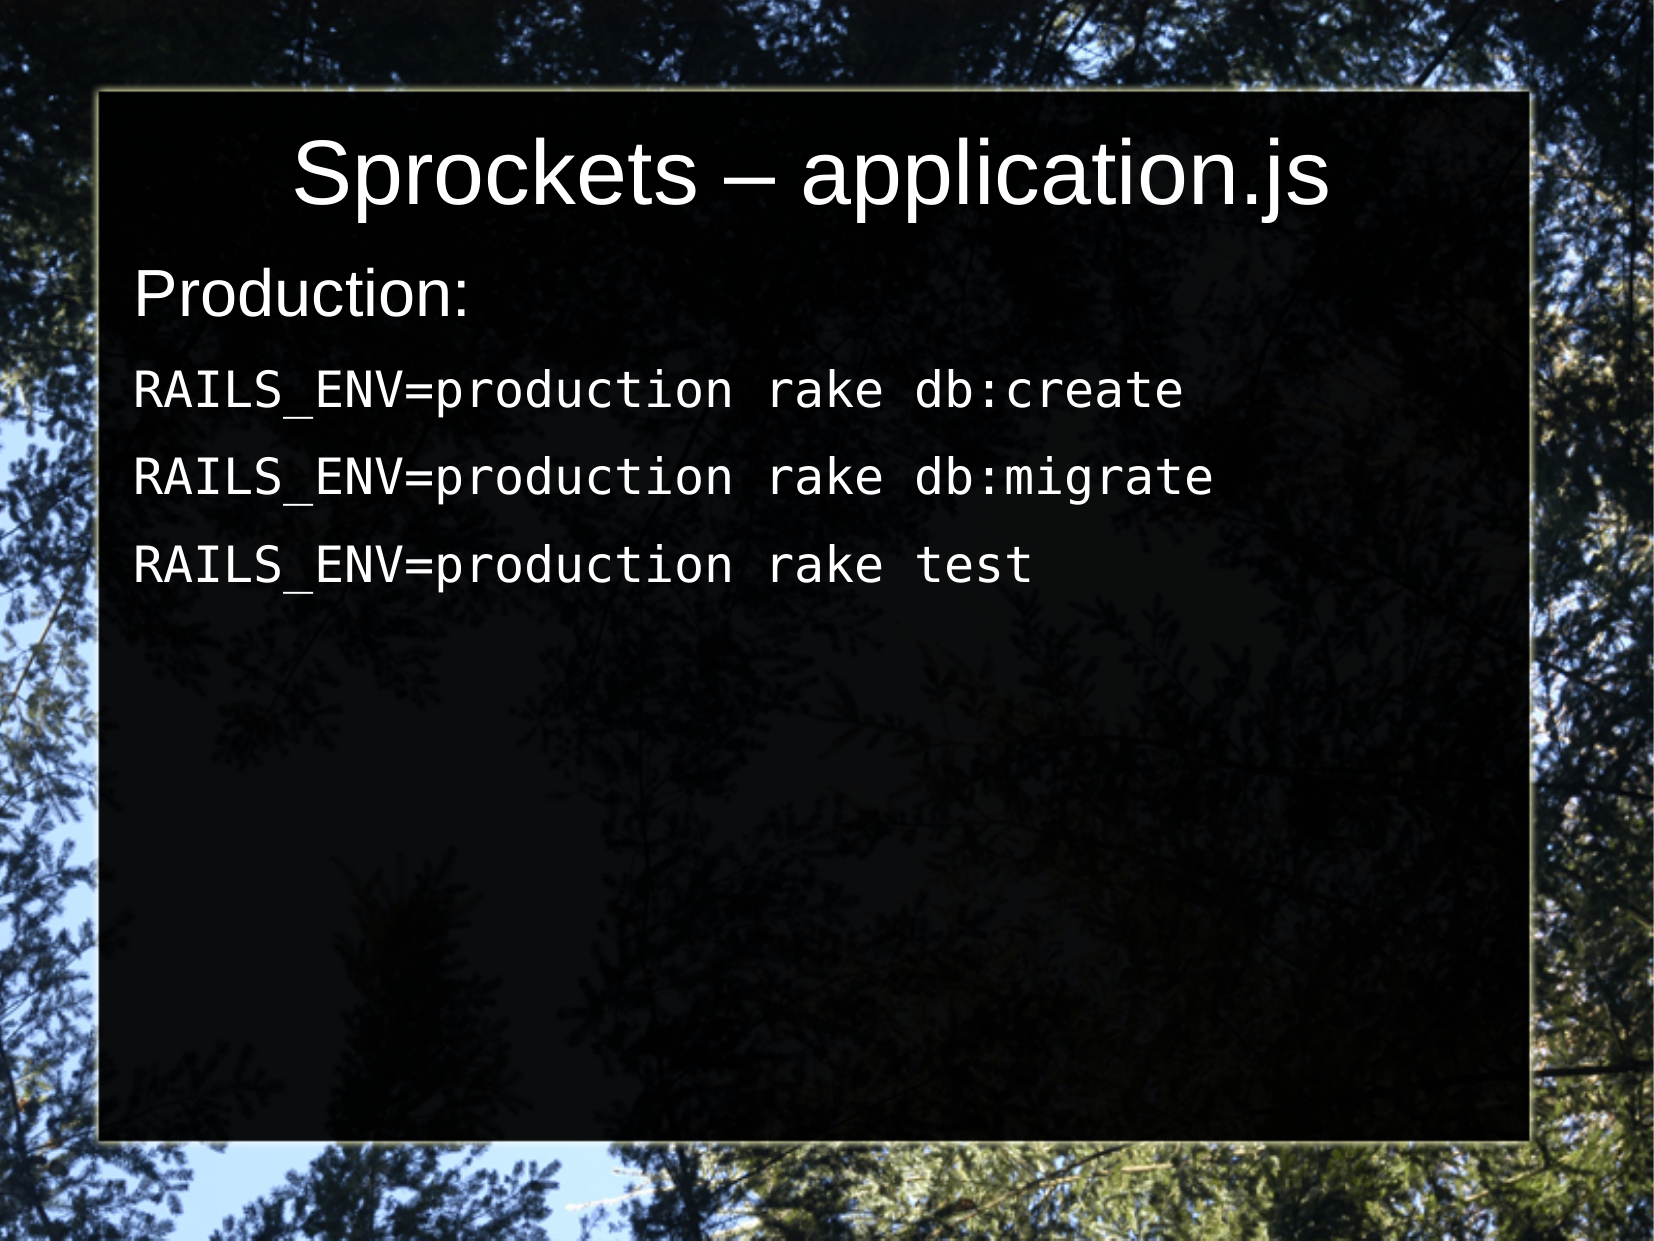

# Sprockets – application.js
Production:
RAILS_ENV=production rake db:create
RAILS_ENV=production rake db:migrate
RAILS_ENV=production rake test